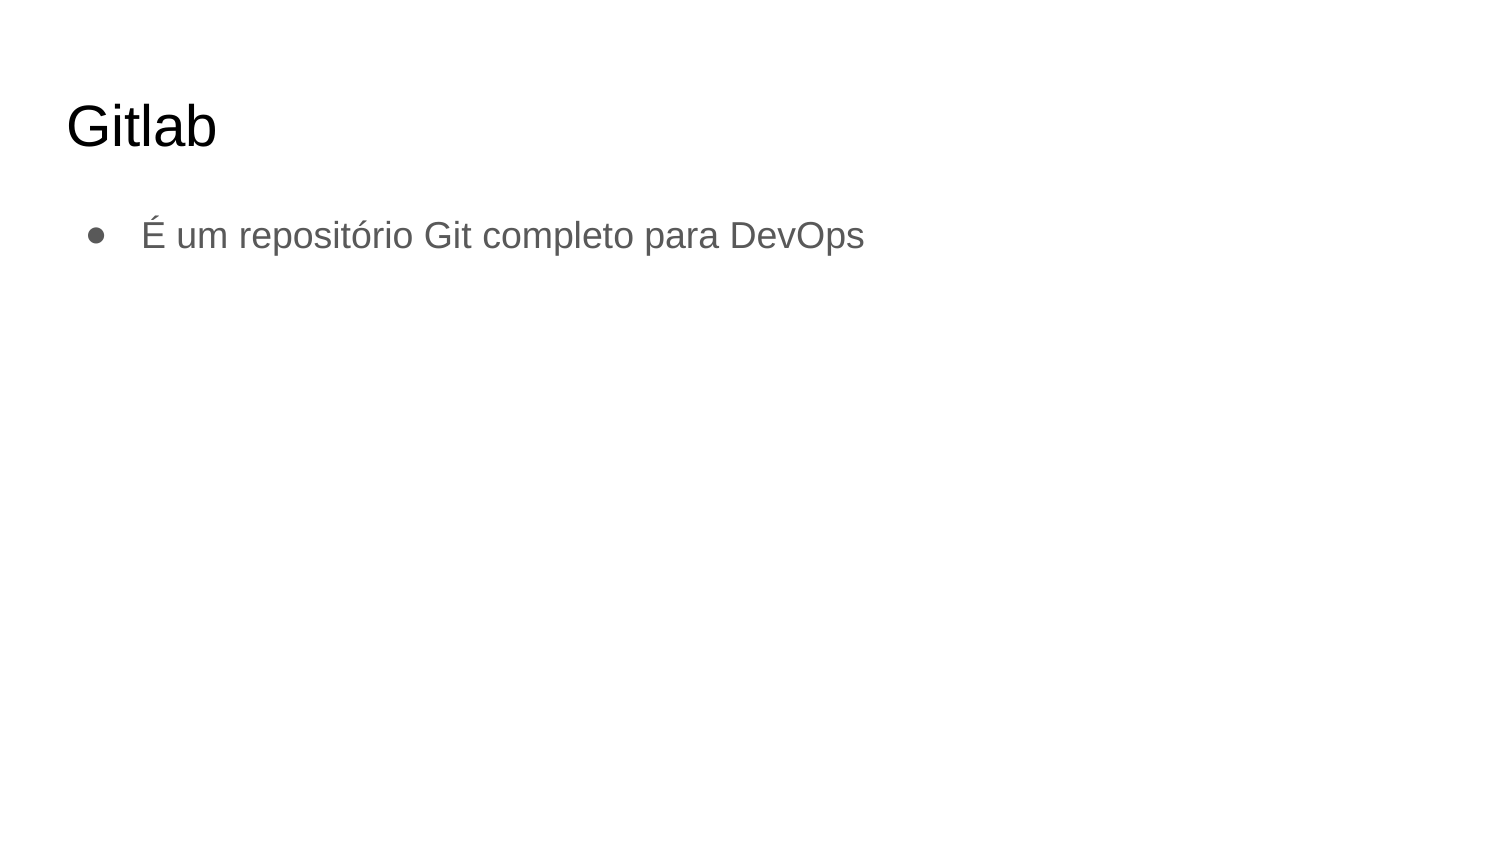

# Gitlab
É um repositório Git completo para DevOps